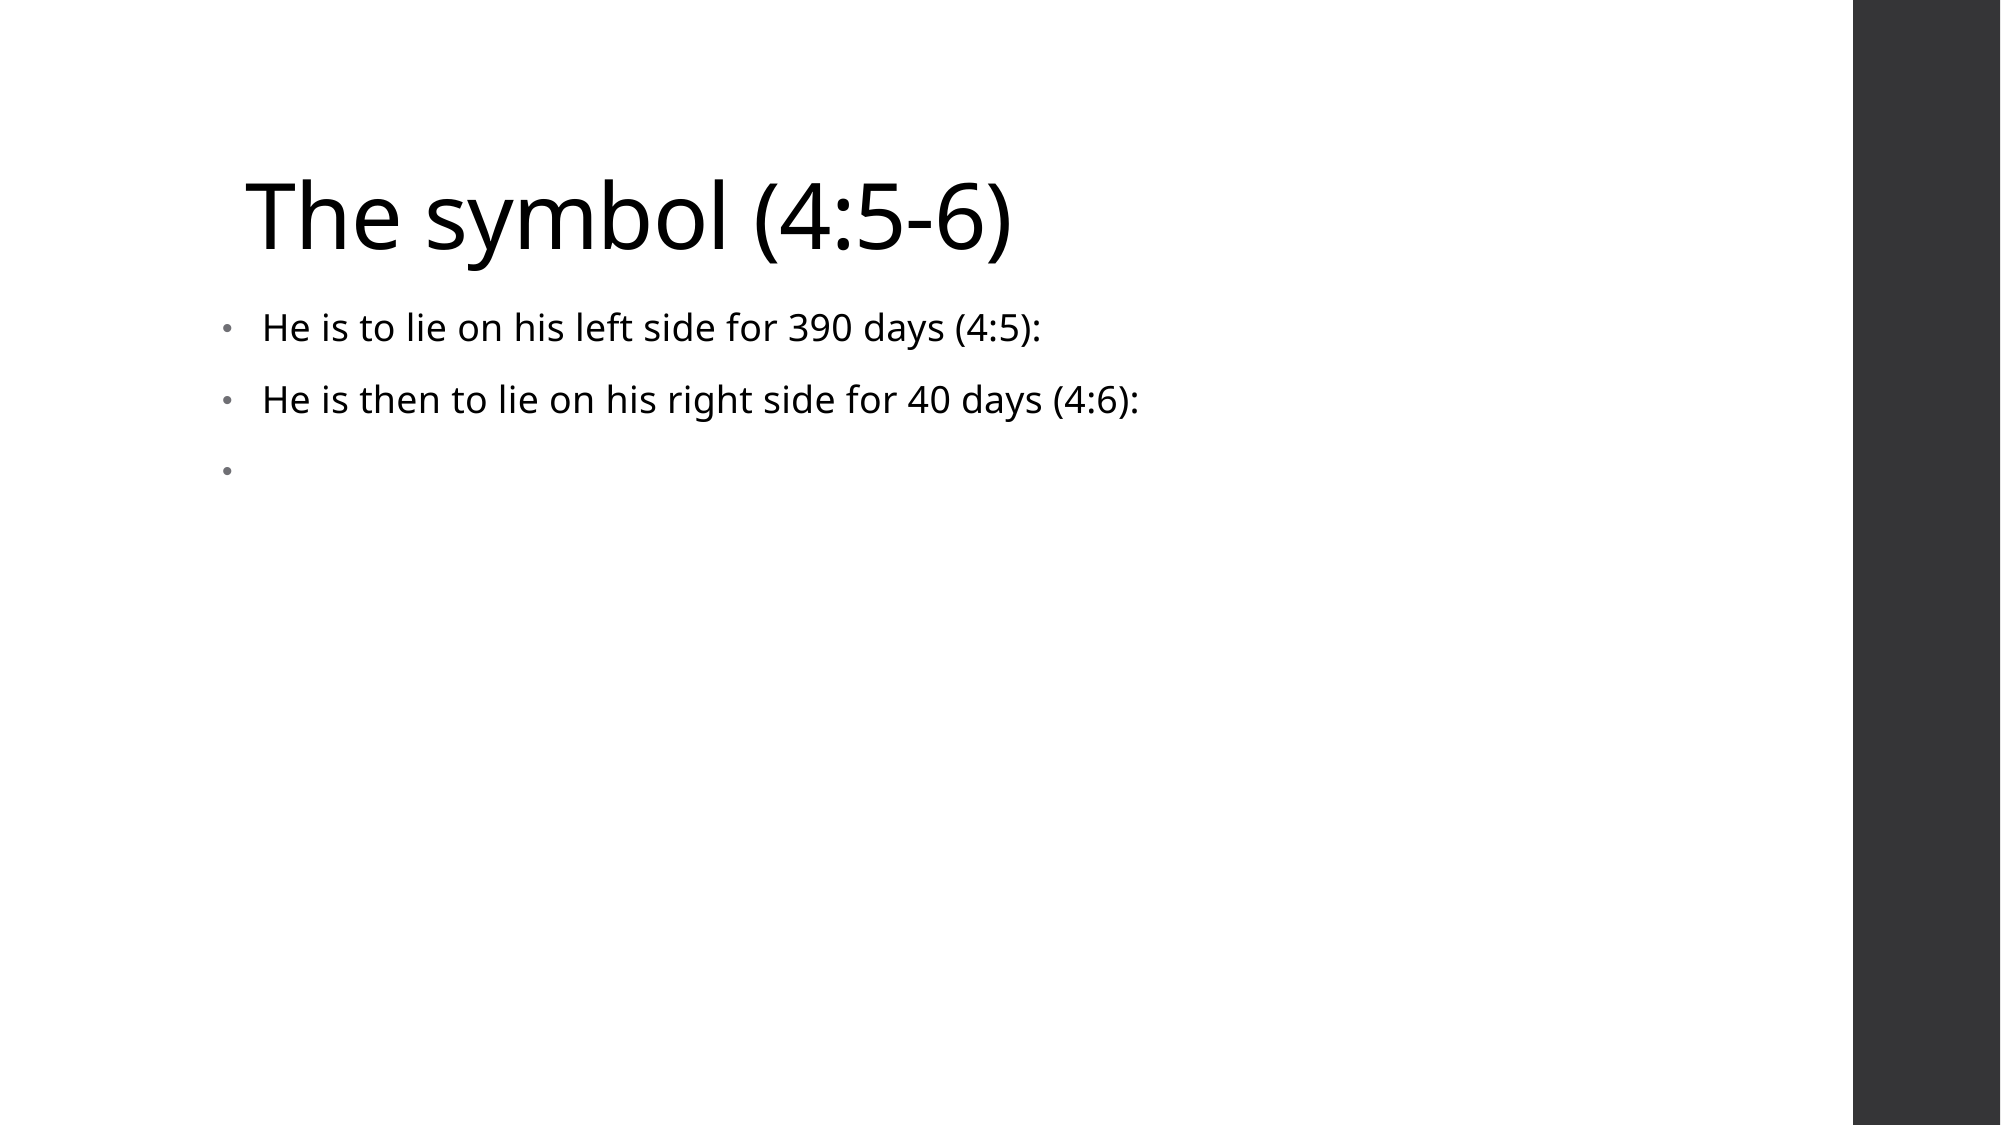

# The symbol (4:5-6)
 He is to lie on his left side for 390 days (4:5):
 He is then to lie on his right side for 40 days (4:6):